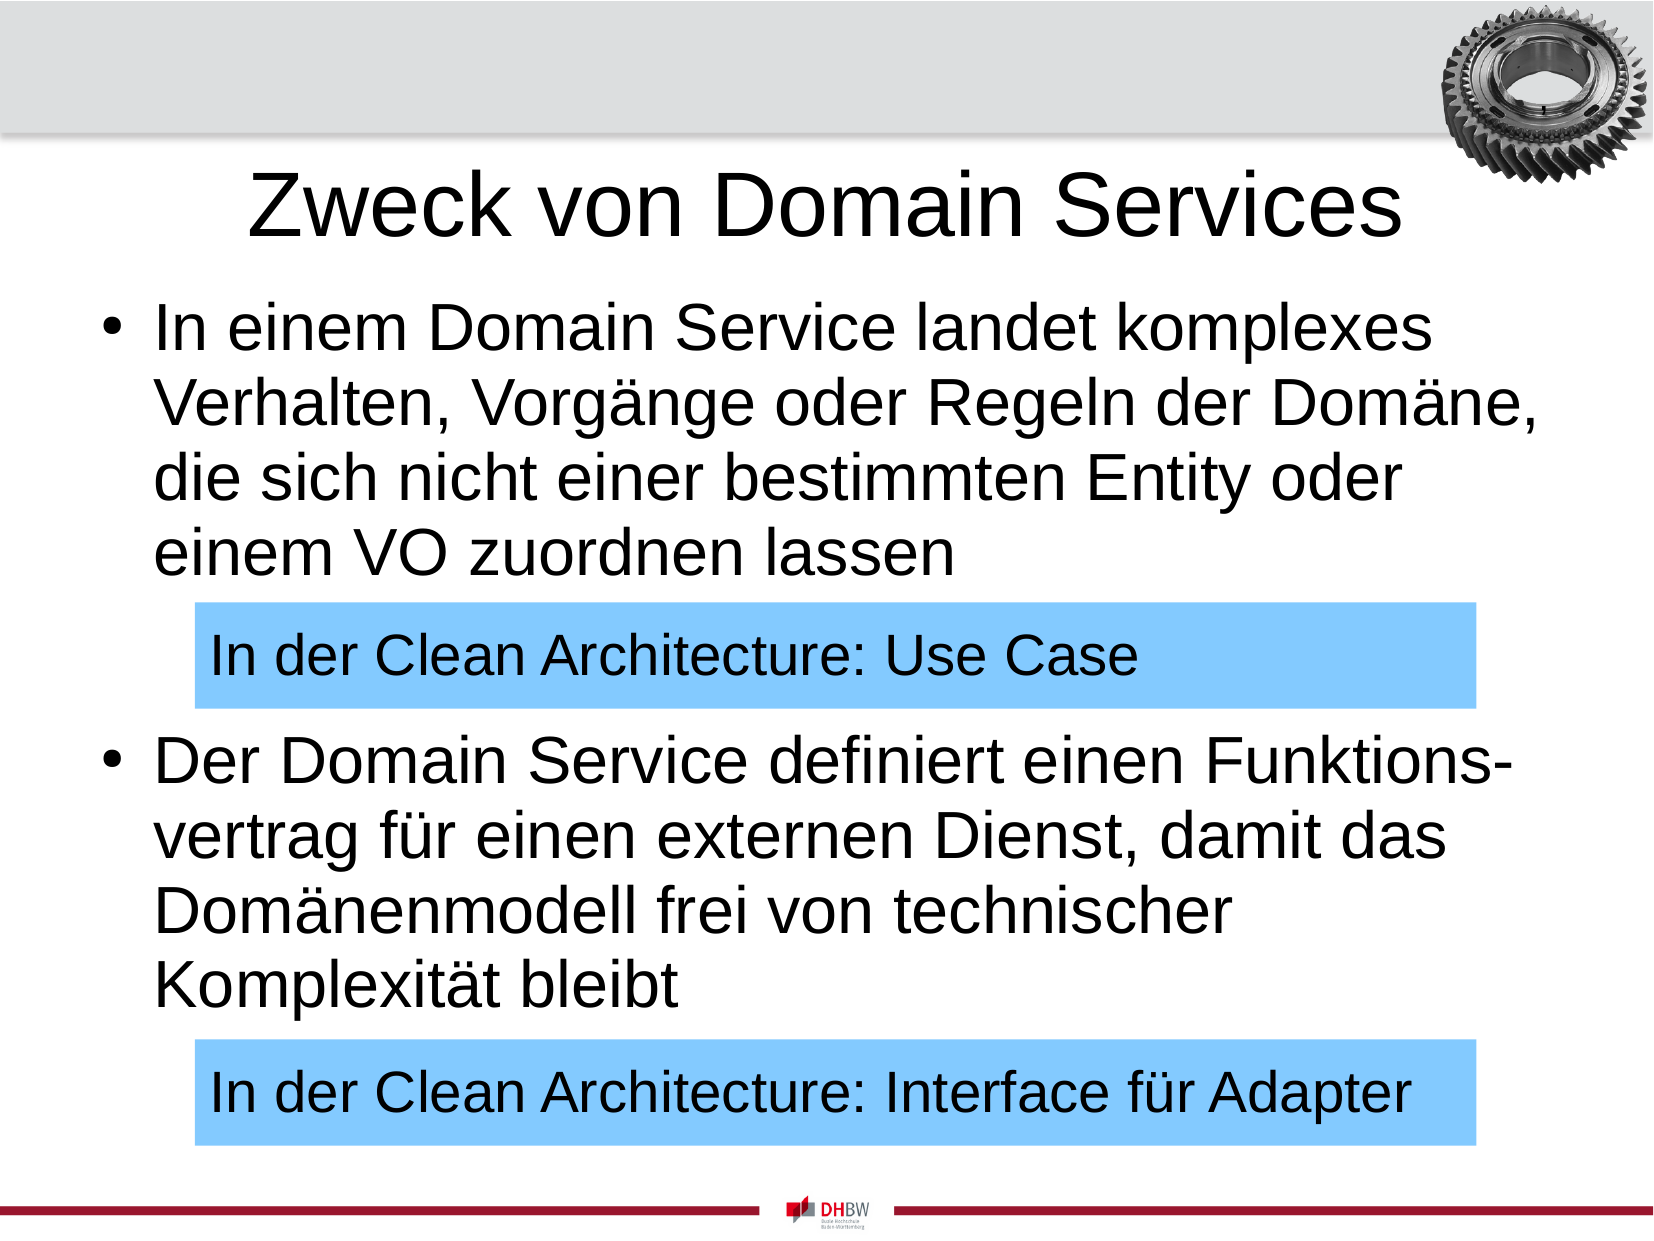

,
# Zweck von Domain Services
In einem Domain Service landet komplexes Verhalten, Vorgänge oder Regeln der Domäne, die sich nicht einer bestimmten Entity oder einem VO zuordnen lassen
Der Domain Service definiert einen Funktions-vertrag für einen externen Dienst, damit das Domänenmodell frei von technischer Komplexität bleibt
In der Clean Architecture: Use Case
In der Clean Architecture: Interface für Adapter